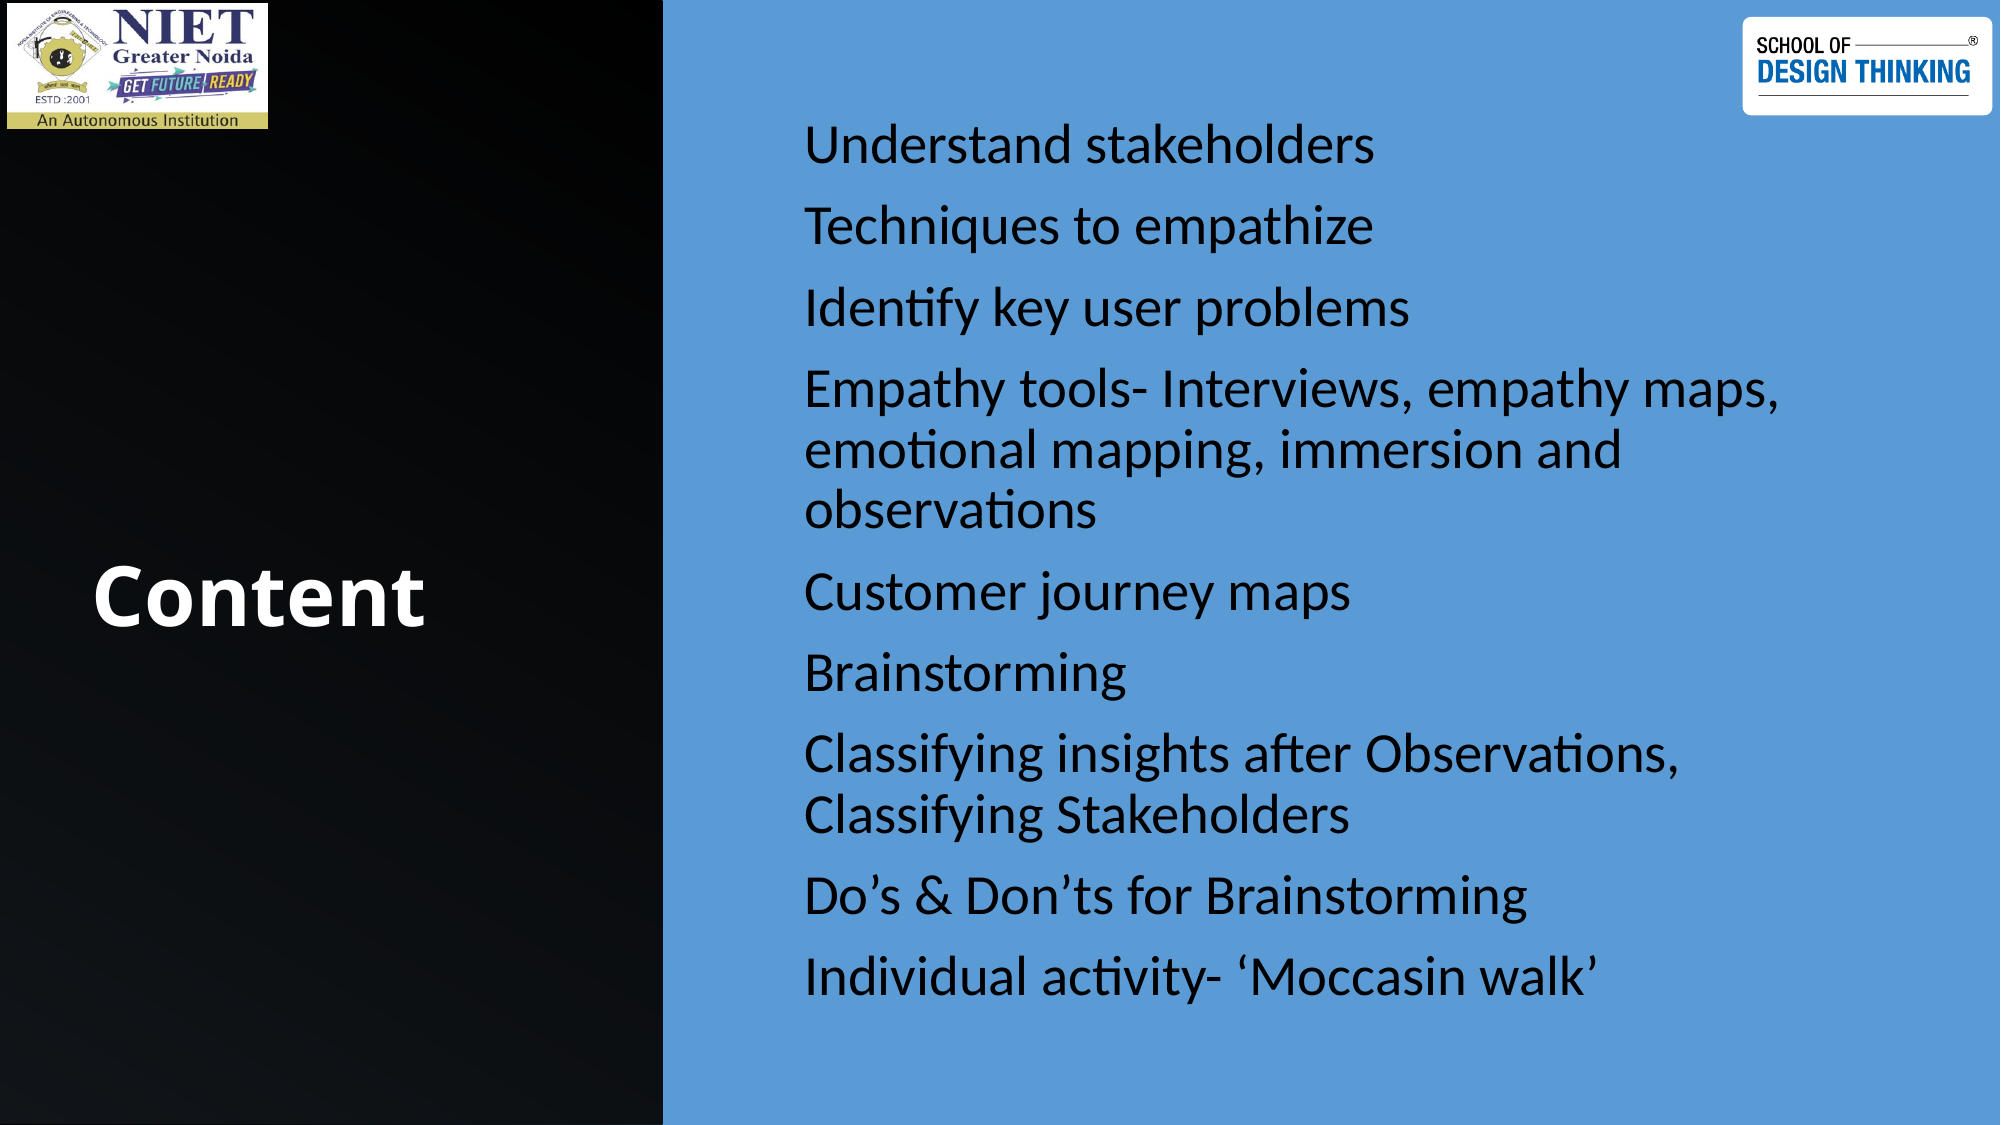

# Content
Understand stakeholders
Techniques to empathize
Identify key user problems
Empathy tools- Interviews, empathy maps, emotional mapping, immersion and observations
Customer journey maps
Brainstorming
Classifying insights after Observations, Classifying Stakeholders
Do’s & Don’ts for Brainstorming
Individual activity- ‘Moccasin walk’